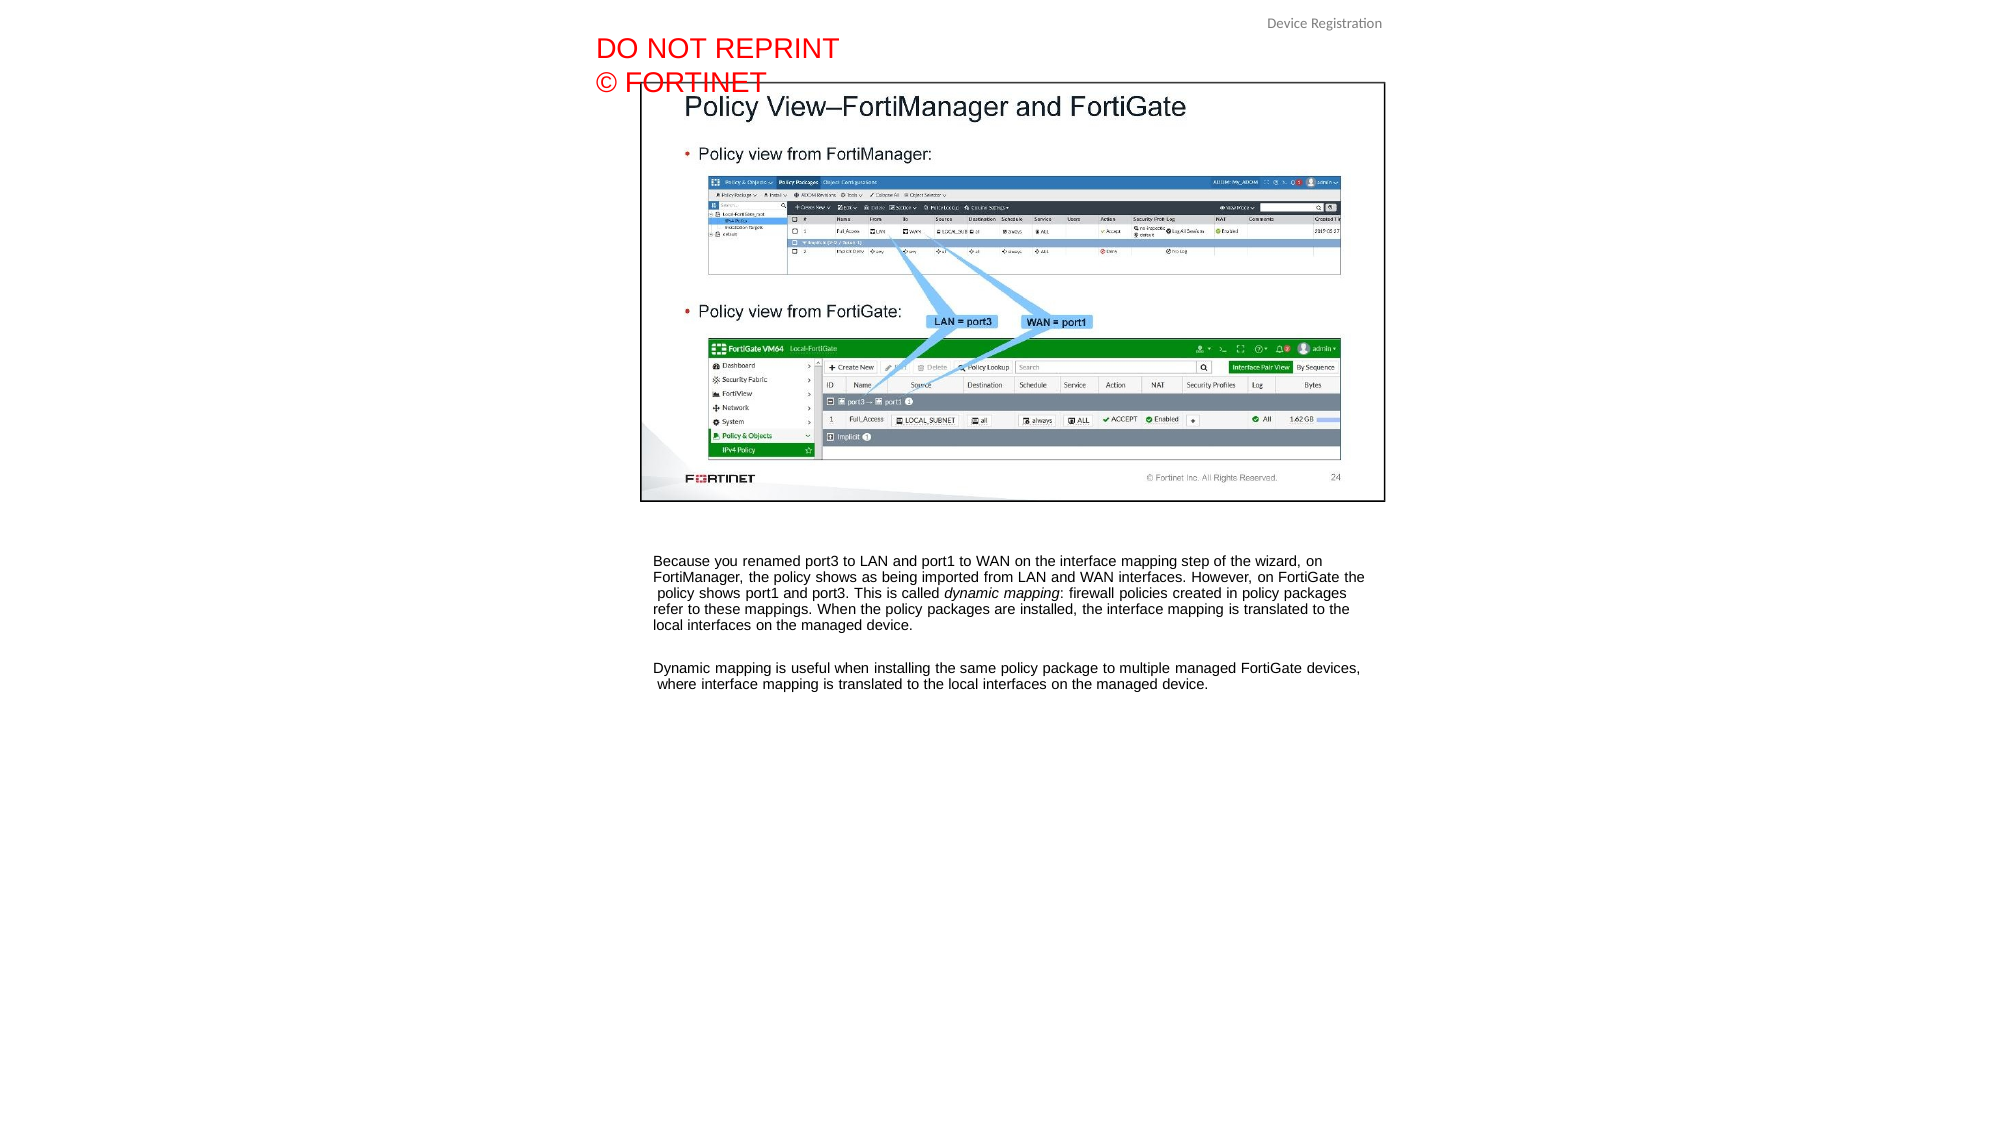

Device Registration
DO NOT REPRINT
© FORTINET
Because you renamed port3 to LAN and port1 to WAN on the interface mapping step of the wizard, on FortiManager, the policy shows as being imported from LAN and WAN interfaces. However, on FortiGate the policy shows port1 and port3. This is called dynamic mapping: firewall policies created in policy packages refer to these mappings. When the policy packages are installed, the interface mapping is translated to the local interfaces on the managed device.
Dynamic mapping is useful when installing the same policy package to multiple managed FortiGate devices, where interface mapping is translated to the local interfaces on the managed device.
FortiManager 6.2 Study Guide